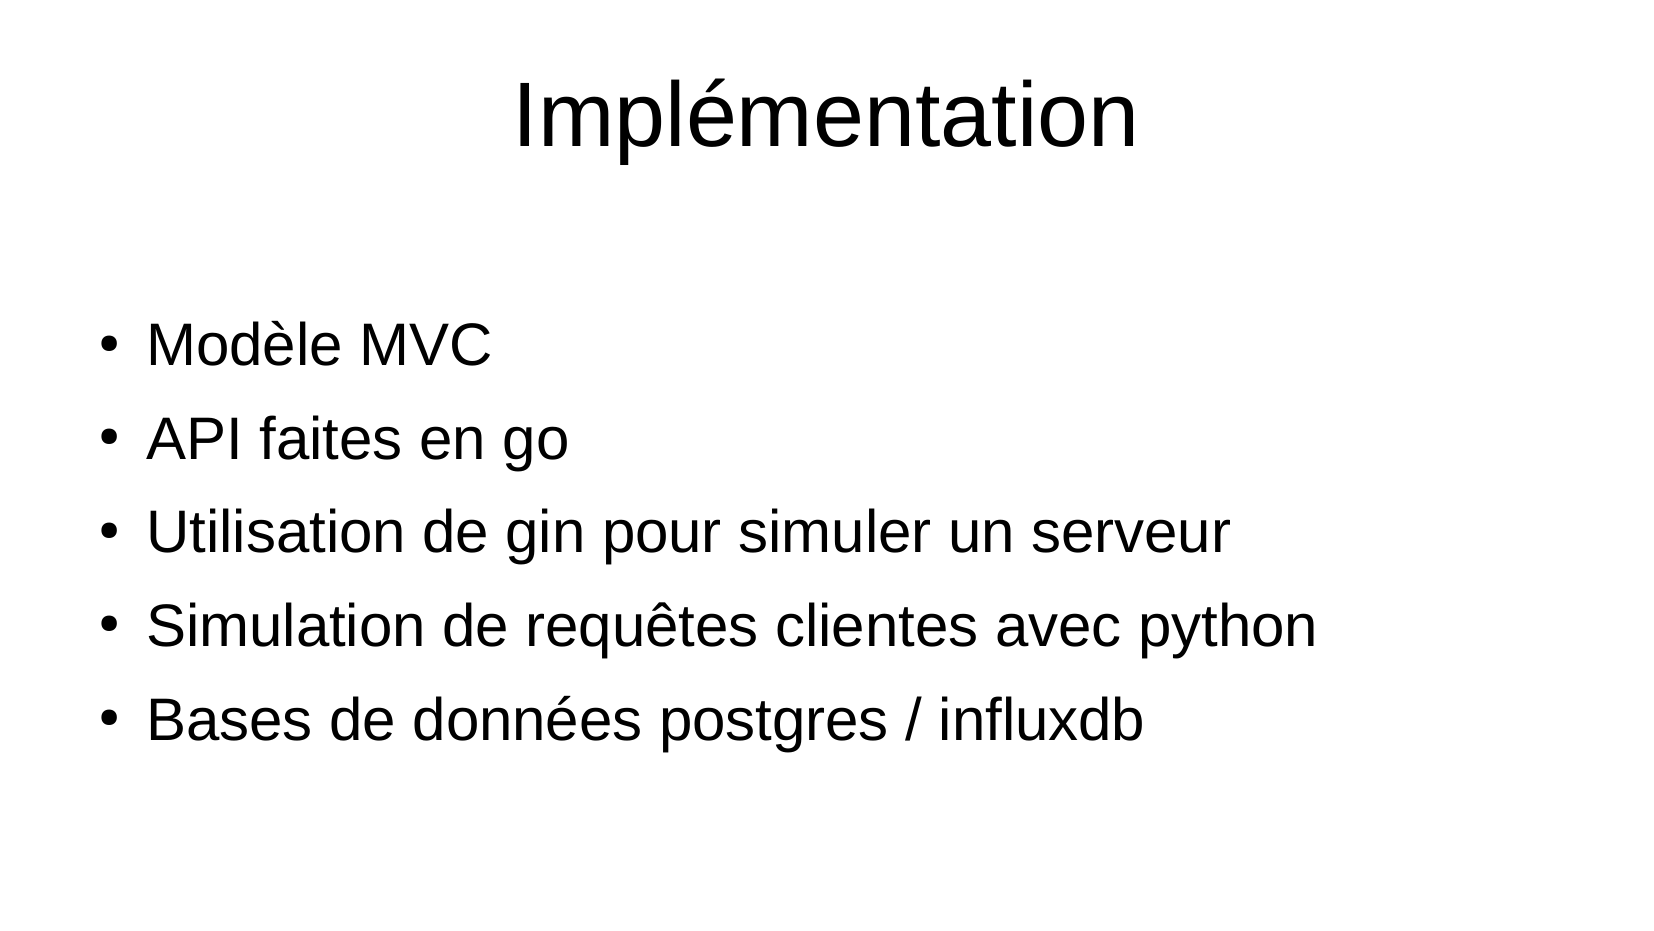

# Implémentation
Modèle MVC
API faites en go
Utilisation de gin pour simuler un serveur
Simulation de requêtes clientes avec python
Bases de données postgres / influxdb